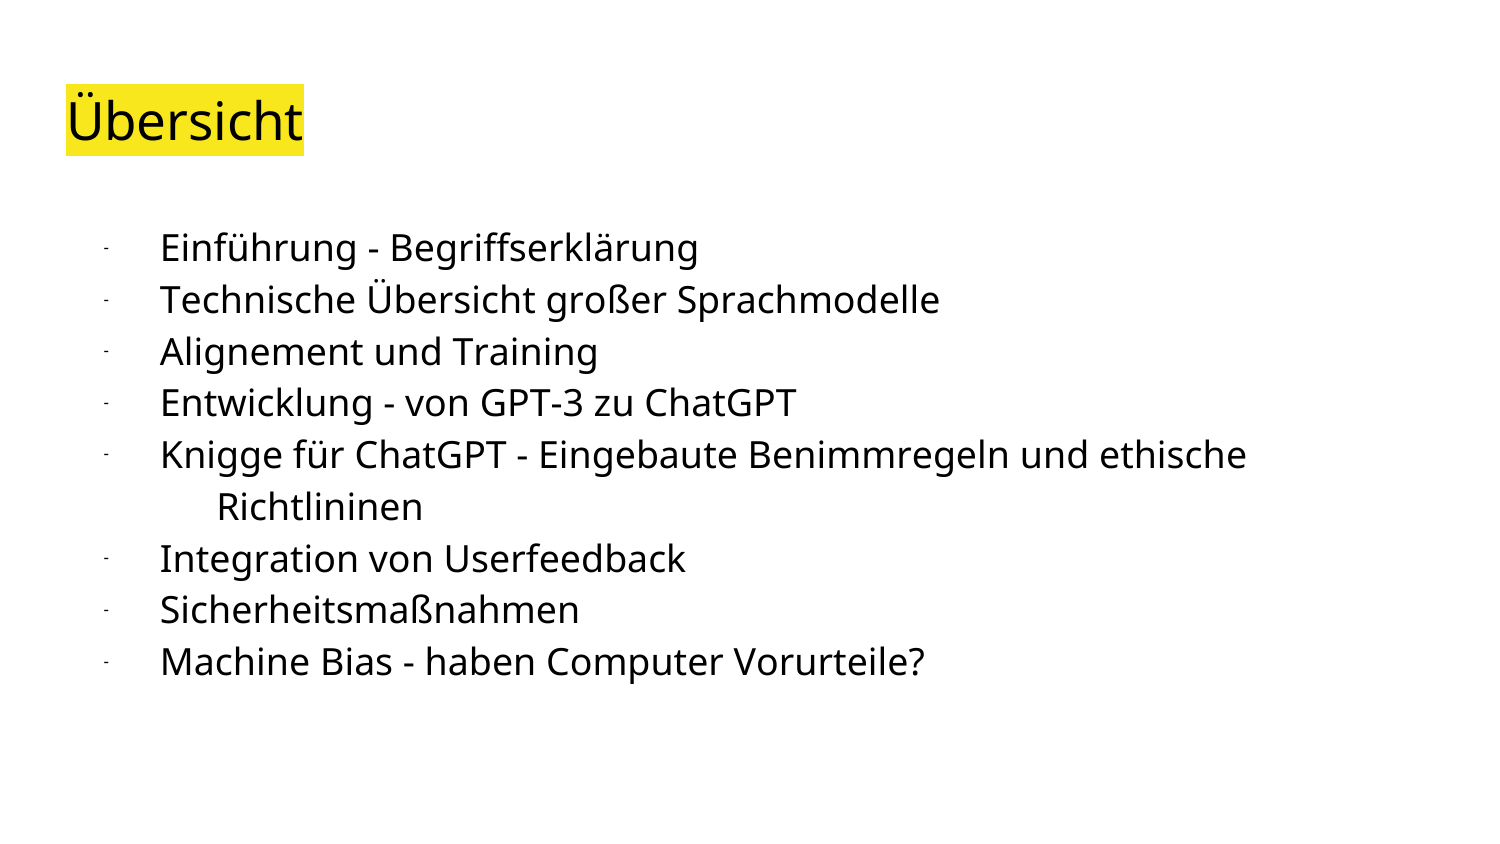

# Übersicht
Einführung - Begriffserklärung
Technische Übersicht großer Sprachmodelle
Alignement und Training
Entwicklung - von GPT-3 zu ChatGPT
Knigge für ChatGPT - Eingebaute Benimmregeln und ethische Richtlininen
Integration von Userfeedback
Sicherheitsmaßnahmen
Machine Bias - haben Computer Vorurteile?